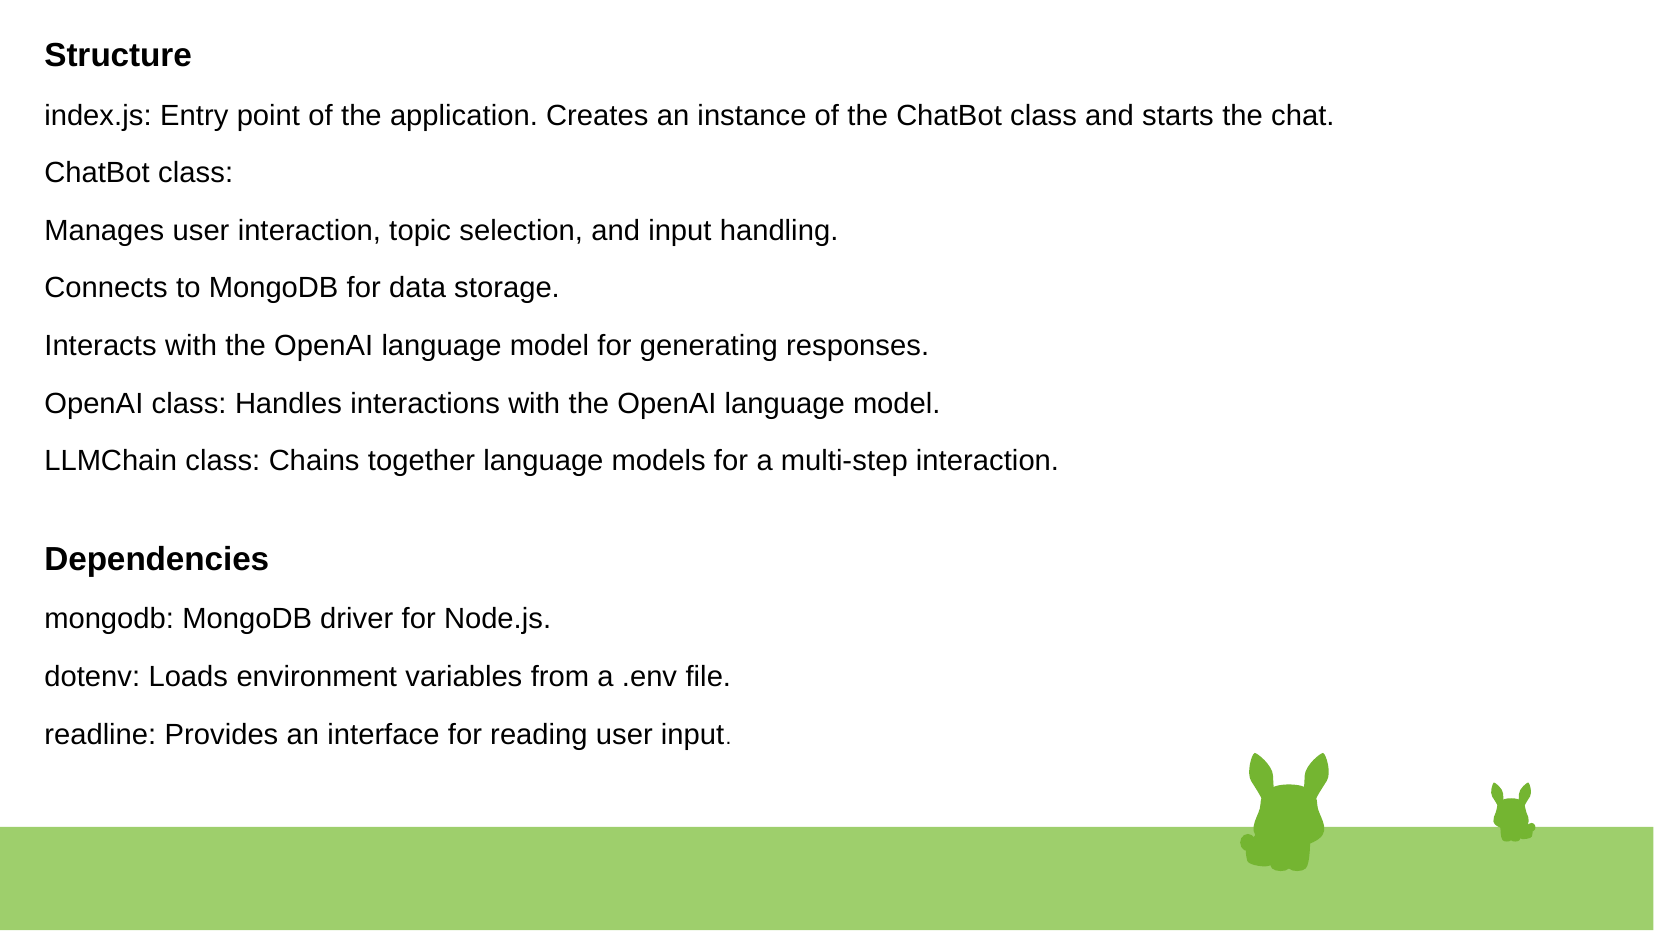

Structure
index.js: Entry point of the application. Creates an instance of the ChatBot class and starts the chat.
ChatBot class:
Manages user interaction, topic selection, and input handling.
Connects to MongoDB for data storage.
Interacts with the OpenAI language model for generating responses.
OpenAI class: Handles interactions with the OpenAI language model.
LLMChain class: Chains together language models for a multi-step interaction.
Dependencies
mongodb: MongoDB driver for Node.js.
dotenv: Loads environment variables from a .env file.
readline: Provides an interface for reading user input.